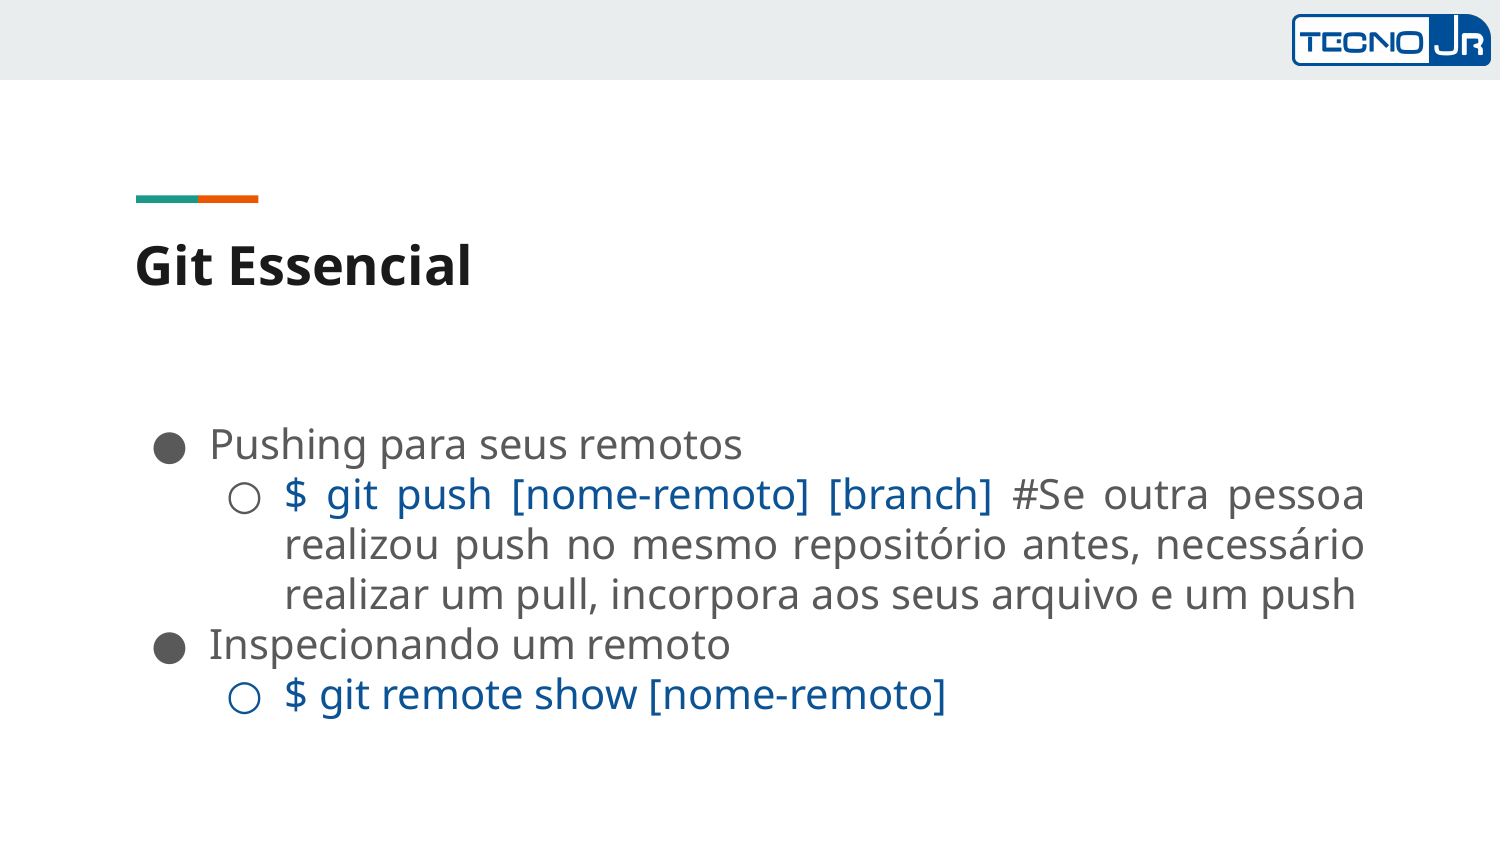

# Git Essencial
Pushing para seus remotos
$ git push [nome-remoto] [branch] #Se outra pessoa realizou push no mesmo repositório antes, necessário realizar um pull, incorpora aos seus arquivo e um push
Inspecionando um remoto
$ git remote show [nome-remoto]